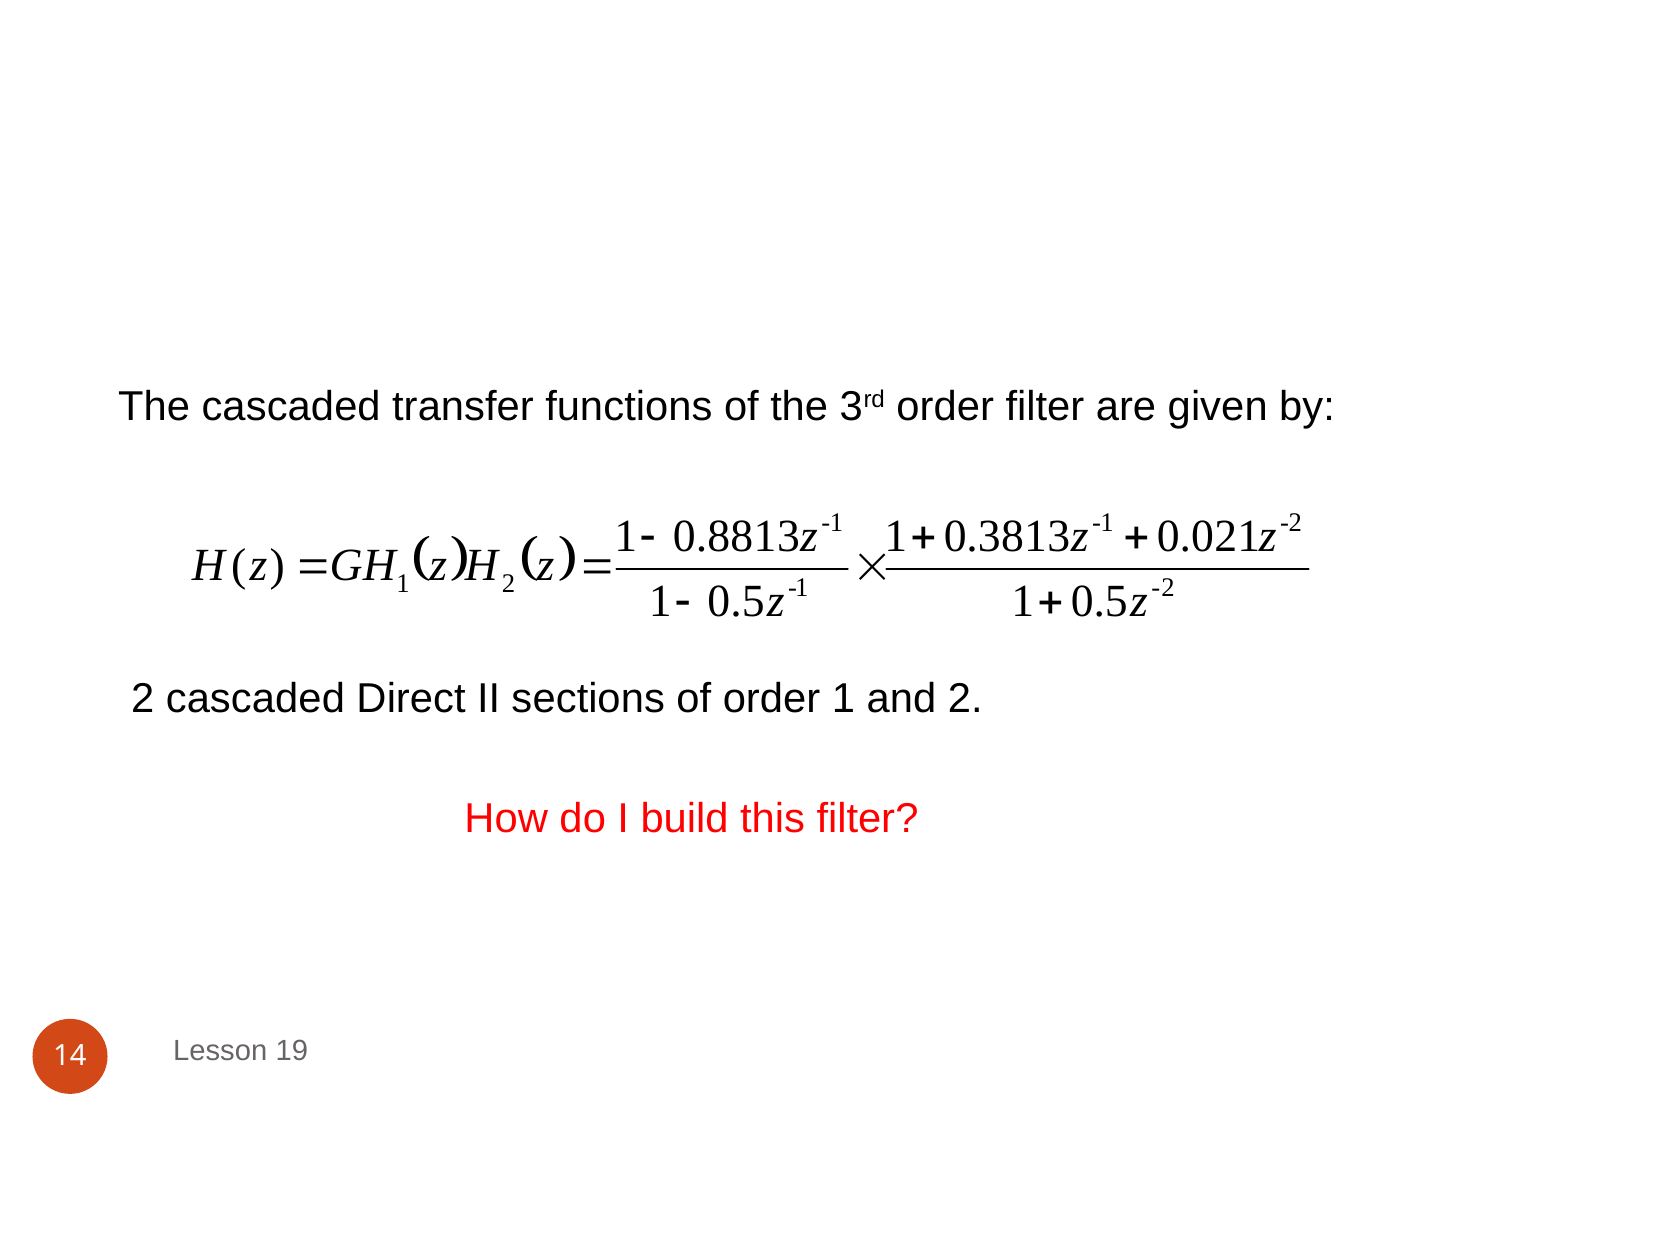

# The cascaded transfer functions of the 3rd order filter are given by:
 2 cascaded Direct II sections of order 1 and 2.
 How do I build this filter?
Lesson 19